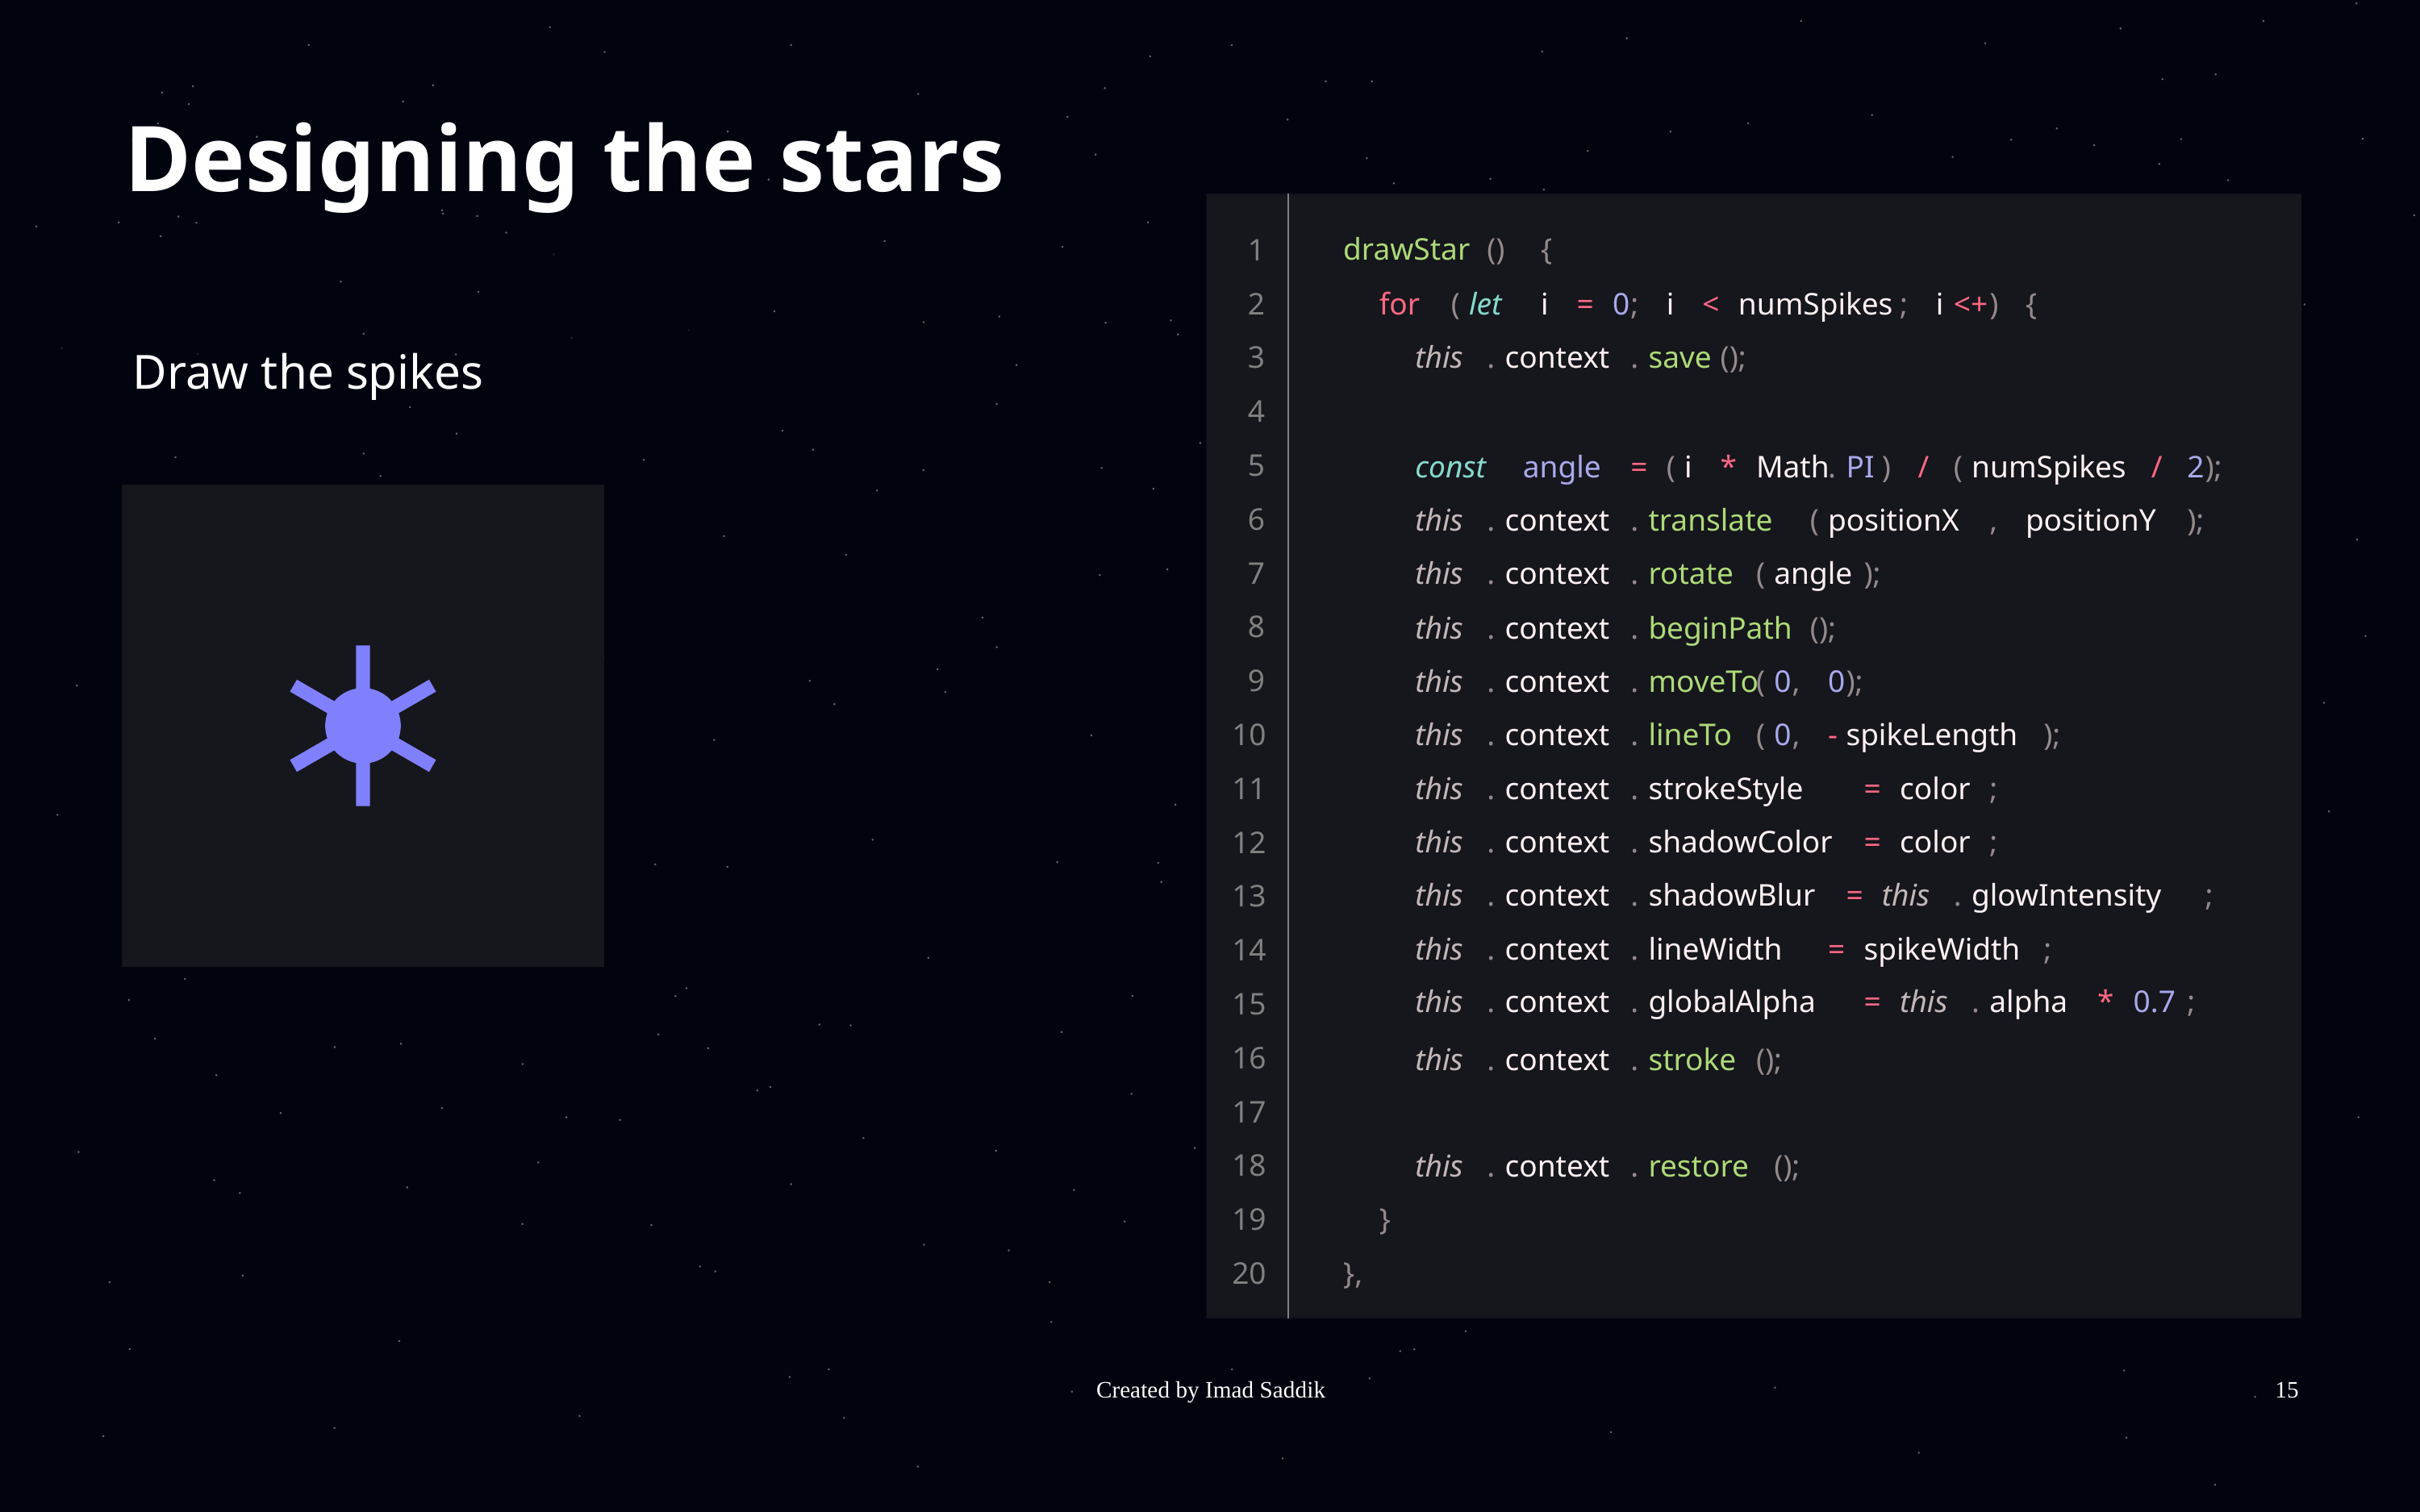

Designing the stars
Draw the spikes
Created by Imad Saddik
15